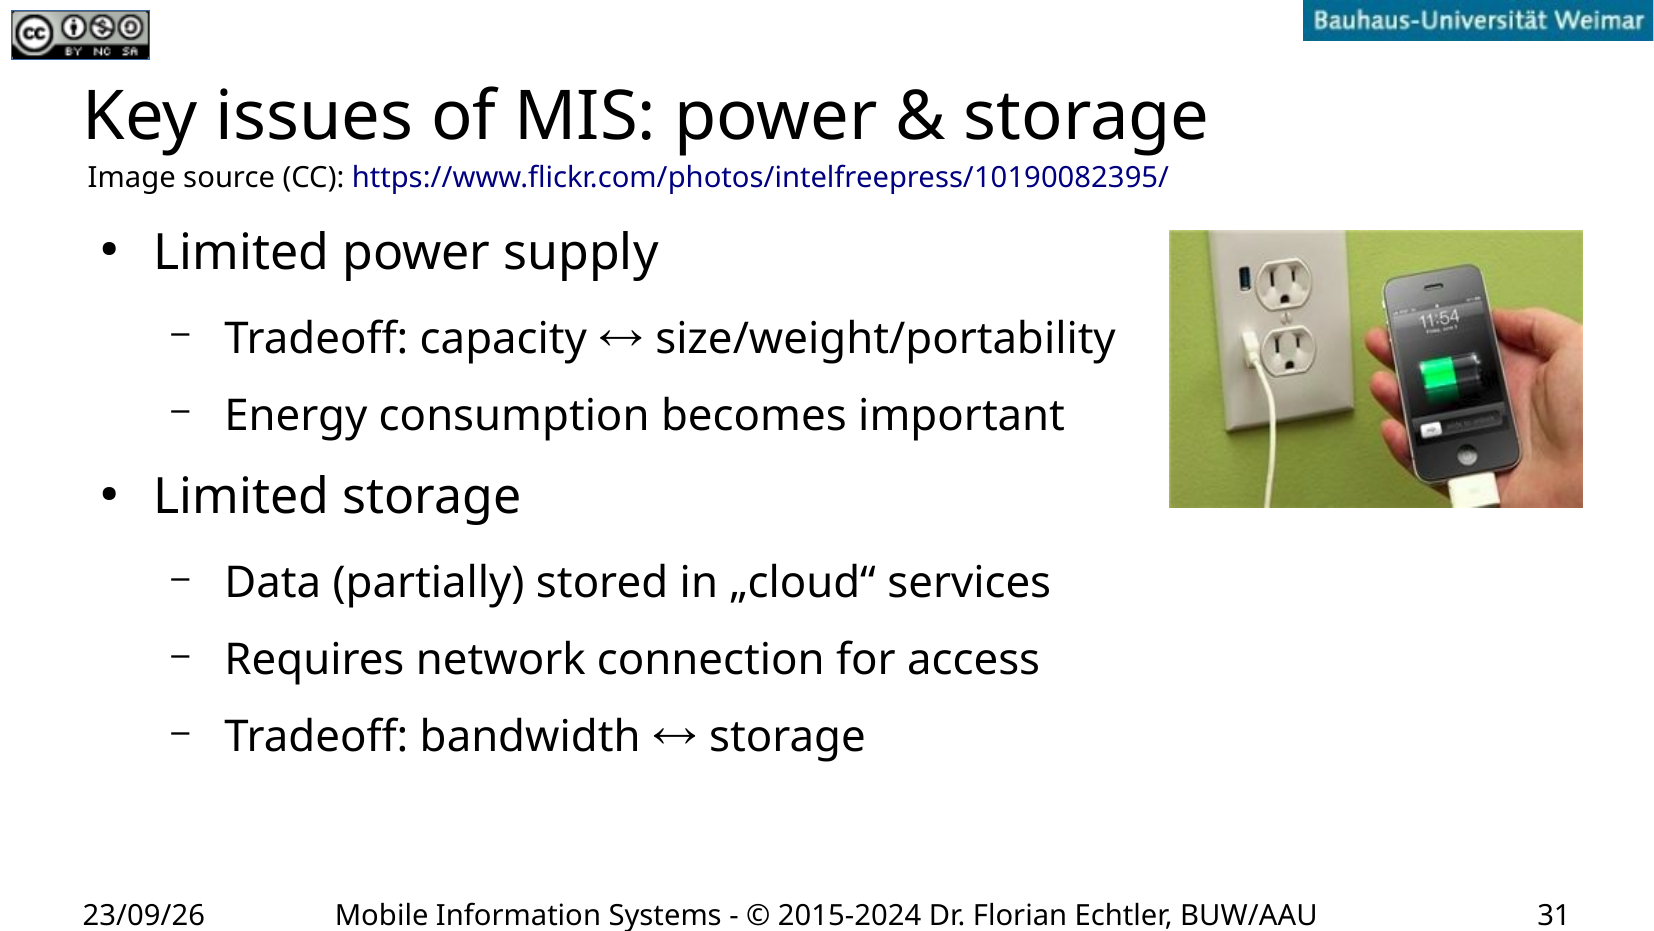

# Key issues of MIS: power & storage
Image source (CC): https://www.flickr.com/photos/intelfreepress/10190082395/
Limited power supply
Tradeoff: capacity ↔ size/weight/portability
Energy consumption becomes important
Limited storage
Data (partially) stored in „cloud“ services
Requires network connection for access
Tradeoff: bandwidth ↔ storage
Mobile Information Systems - © 2015-2024 Dr. Florian Echtler, BUW/AAU
31